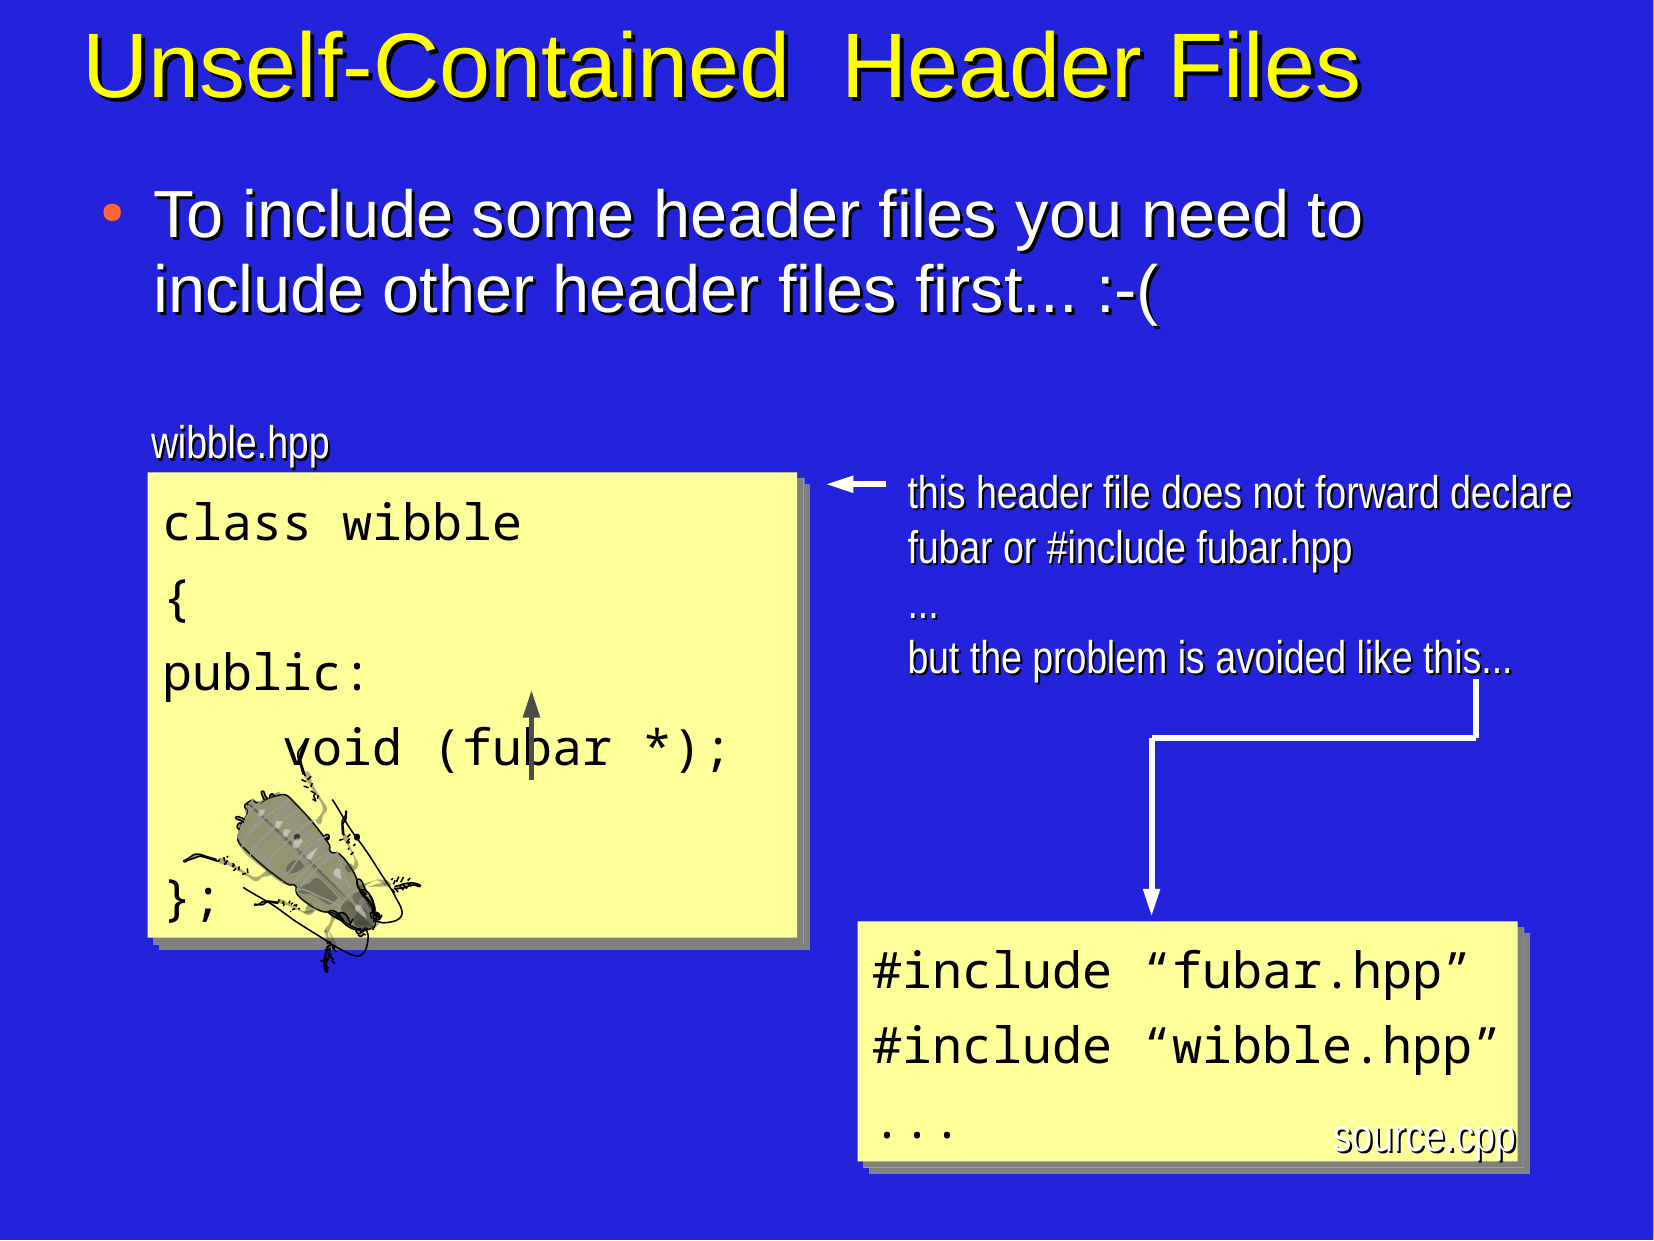

# Unself-Contained Header Files
To include some header files you need to include other header files first... :-(
wibble.hpp
this header file does not forward declare fubar or #include fubar.hpp
...
but the problem is avoided like this...
class wibble
{
public:
 void (fubar *);
 ...
};
#include “fubar.hpp”
#include “wibble.hpp”
...
source.cpp